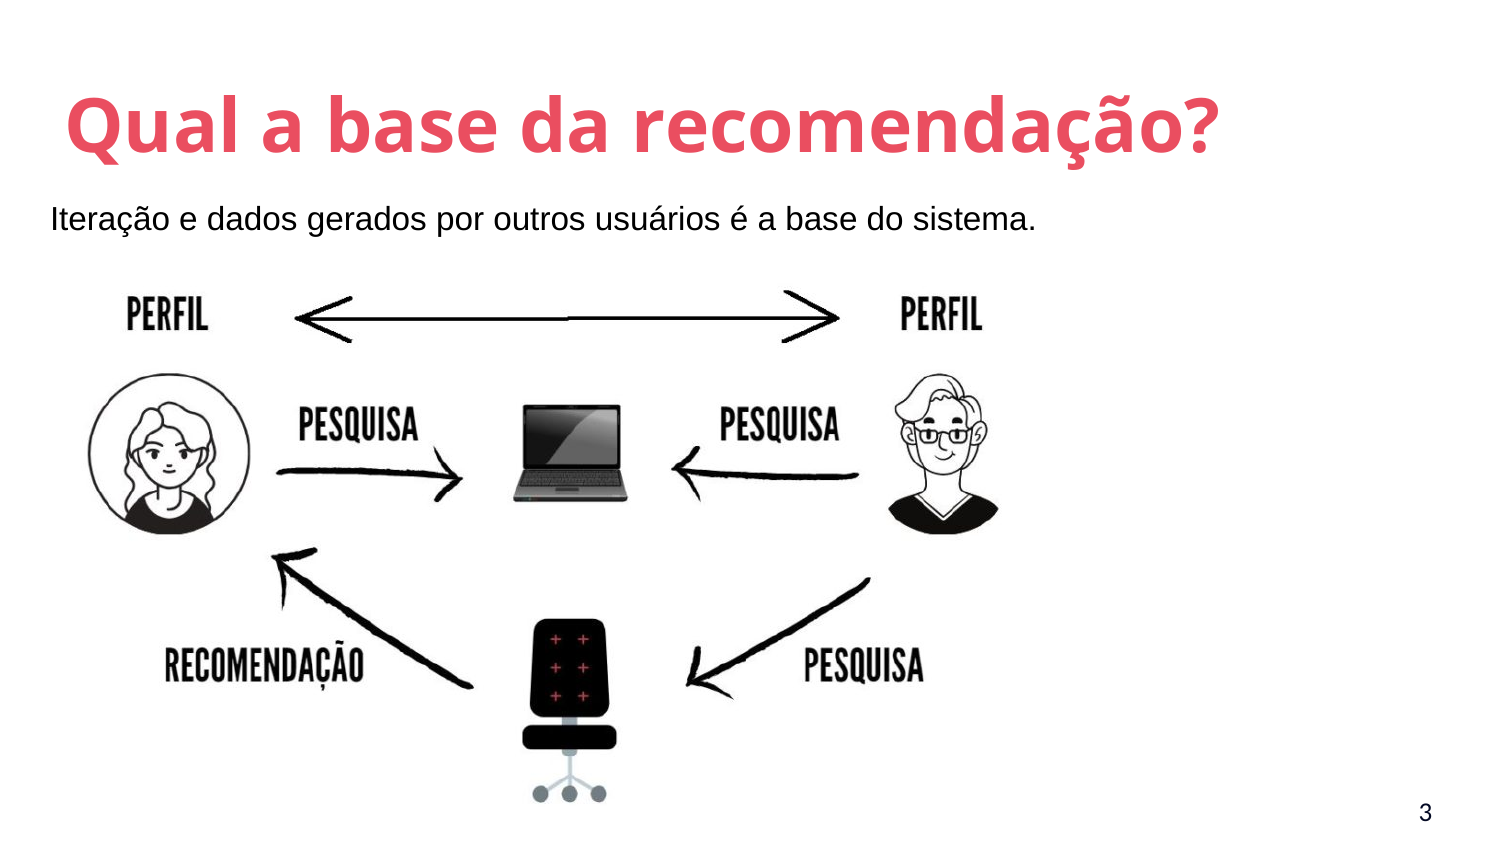

Qual a base da recomendação?
# Iteração e dados gerados por outros usuários é a base do sistema.